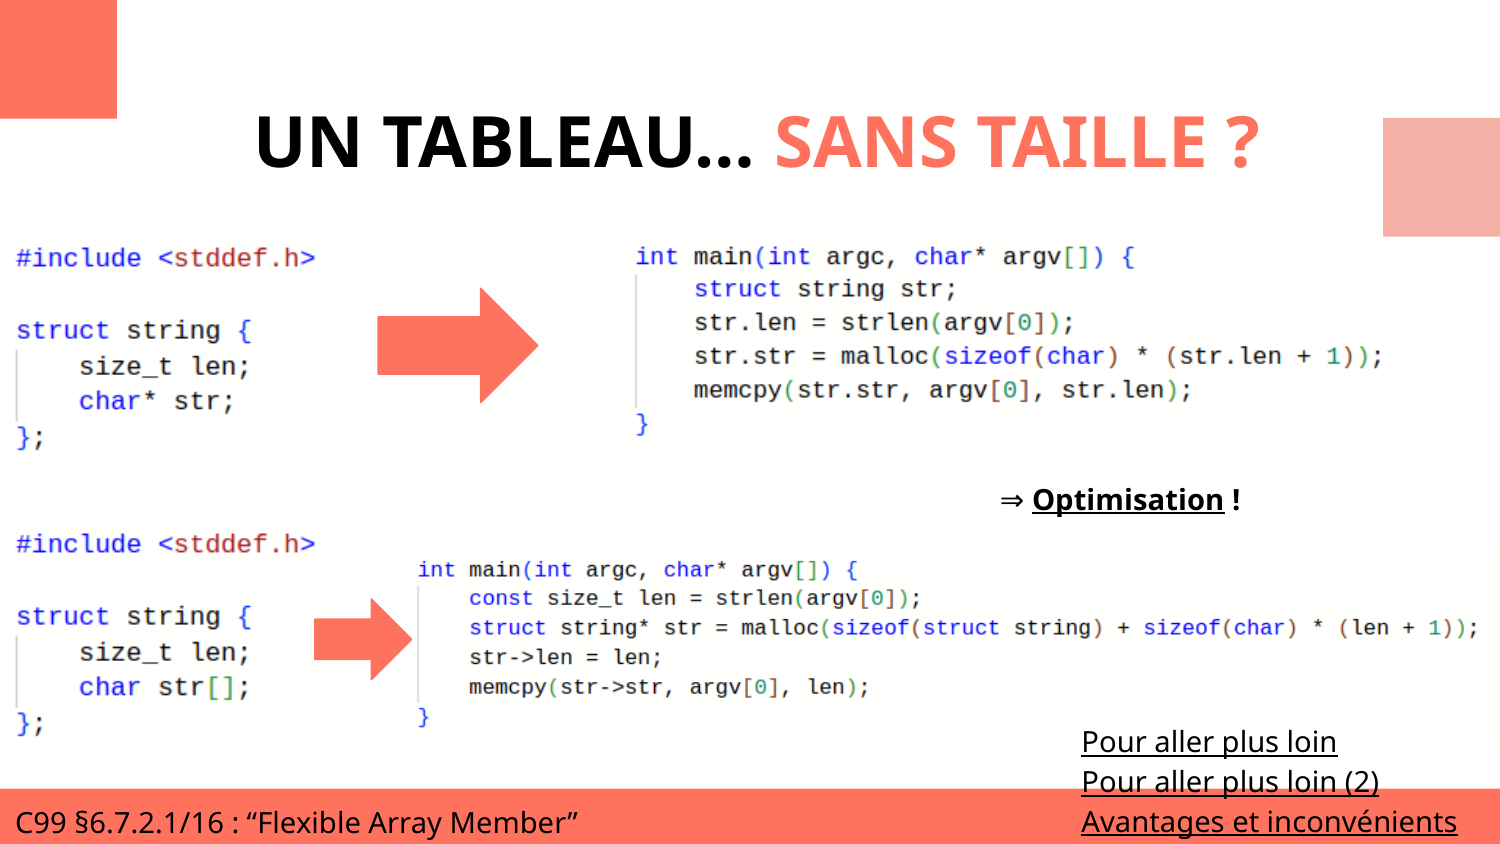

# UN TABLEAU… SANS TAILLE ?
⇒ Optimisation !
Pour aller plus loin
Pour aller plus loin (2)
Avantages et inconvénients
C99 §6.7.2.1/16 : “Flexible Array Member”